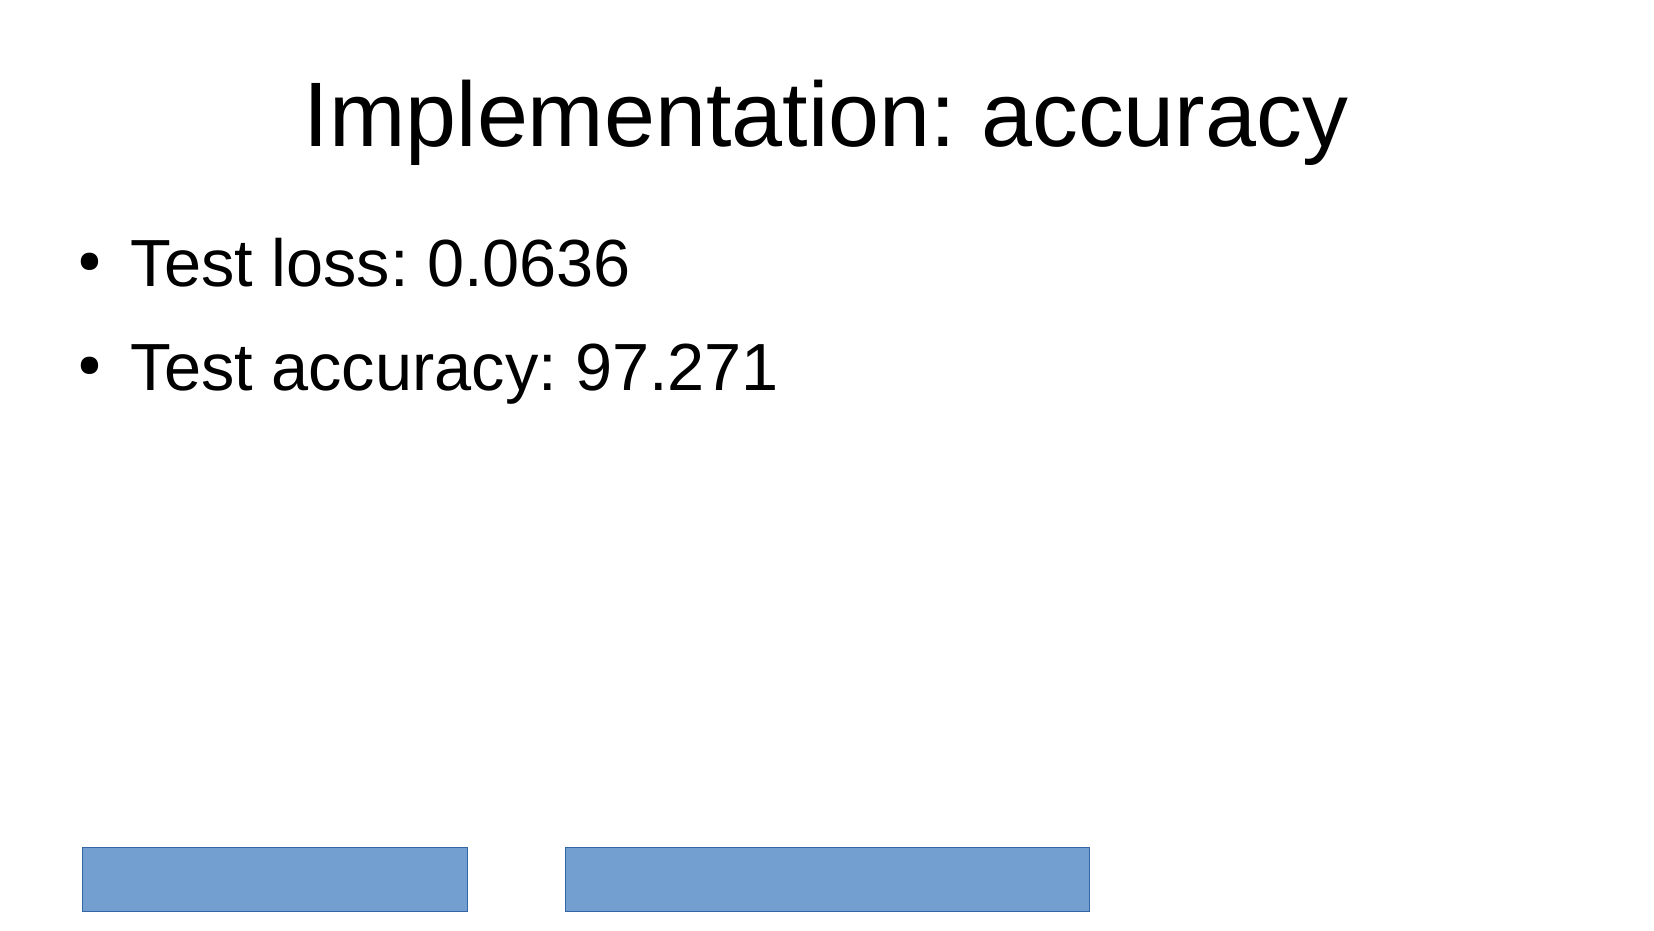

# Implementation: accuracy
Test loss: 0.0636
Test accuracy: 97.271